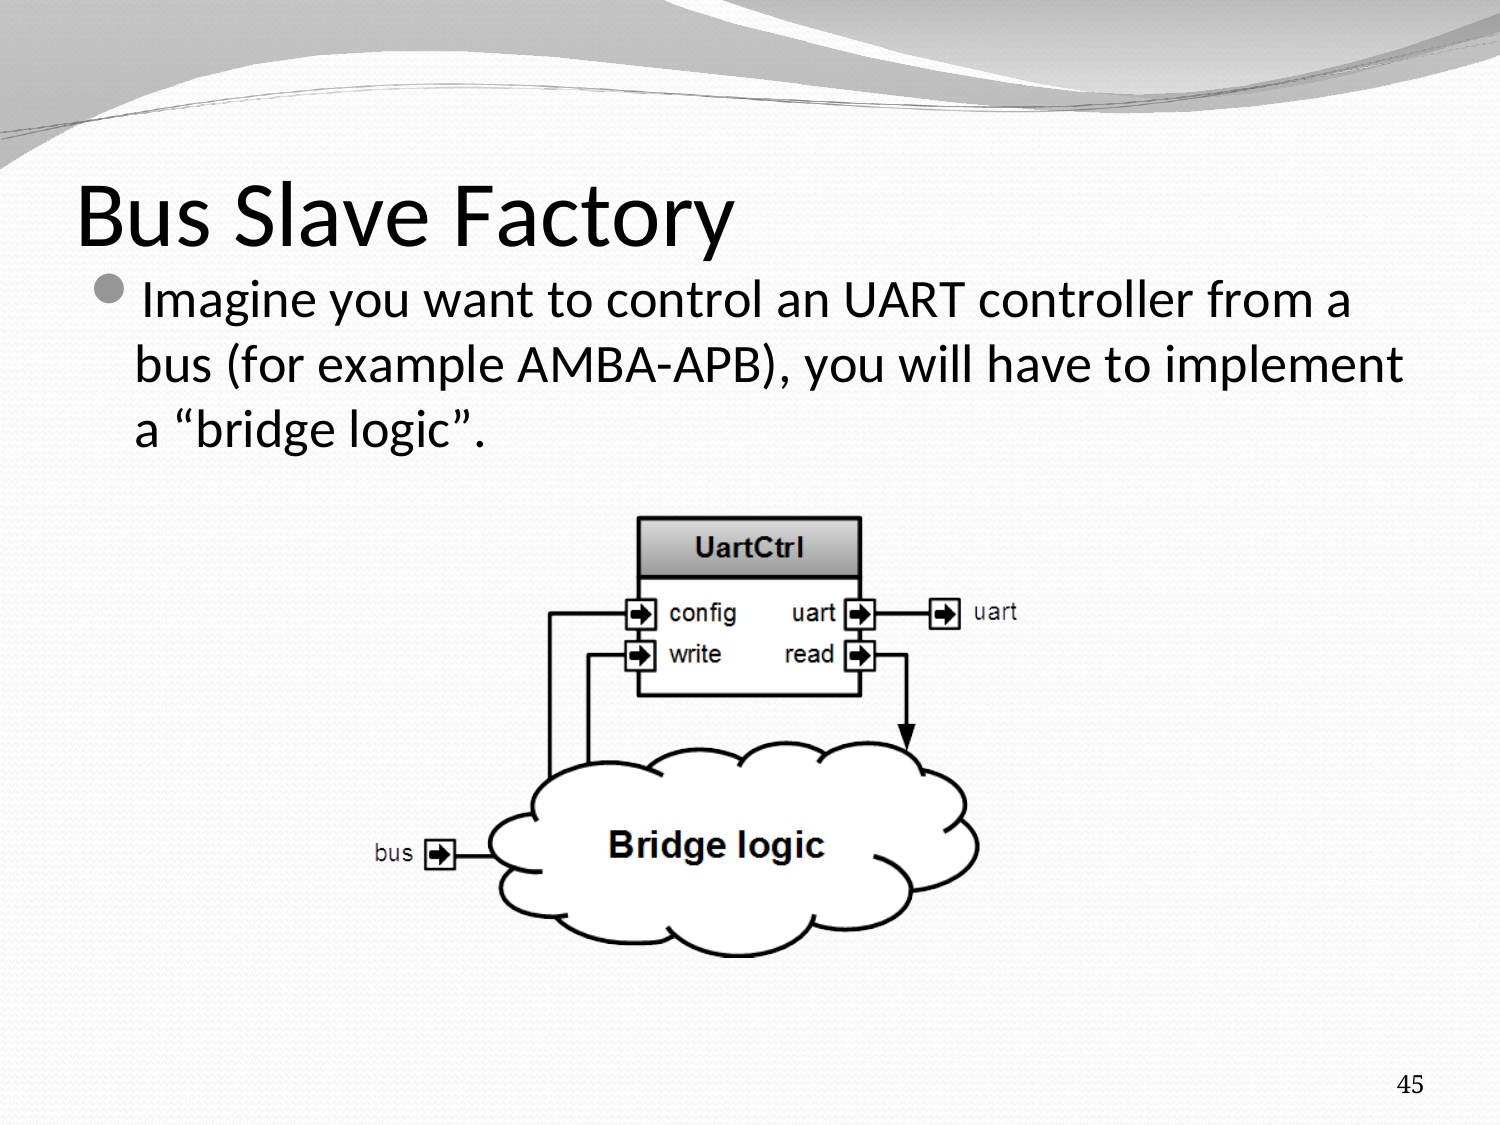

Bus Slave Factory
# Imagine you want to control an UART controller from a bus (for example AMBA-APB), you will have to implement a “bridge logic”.